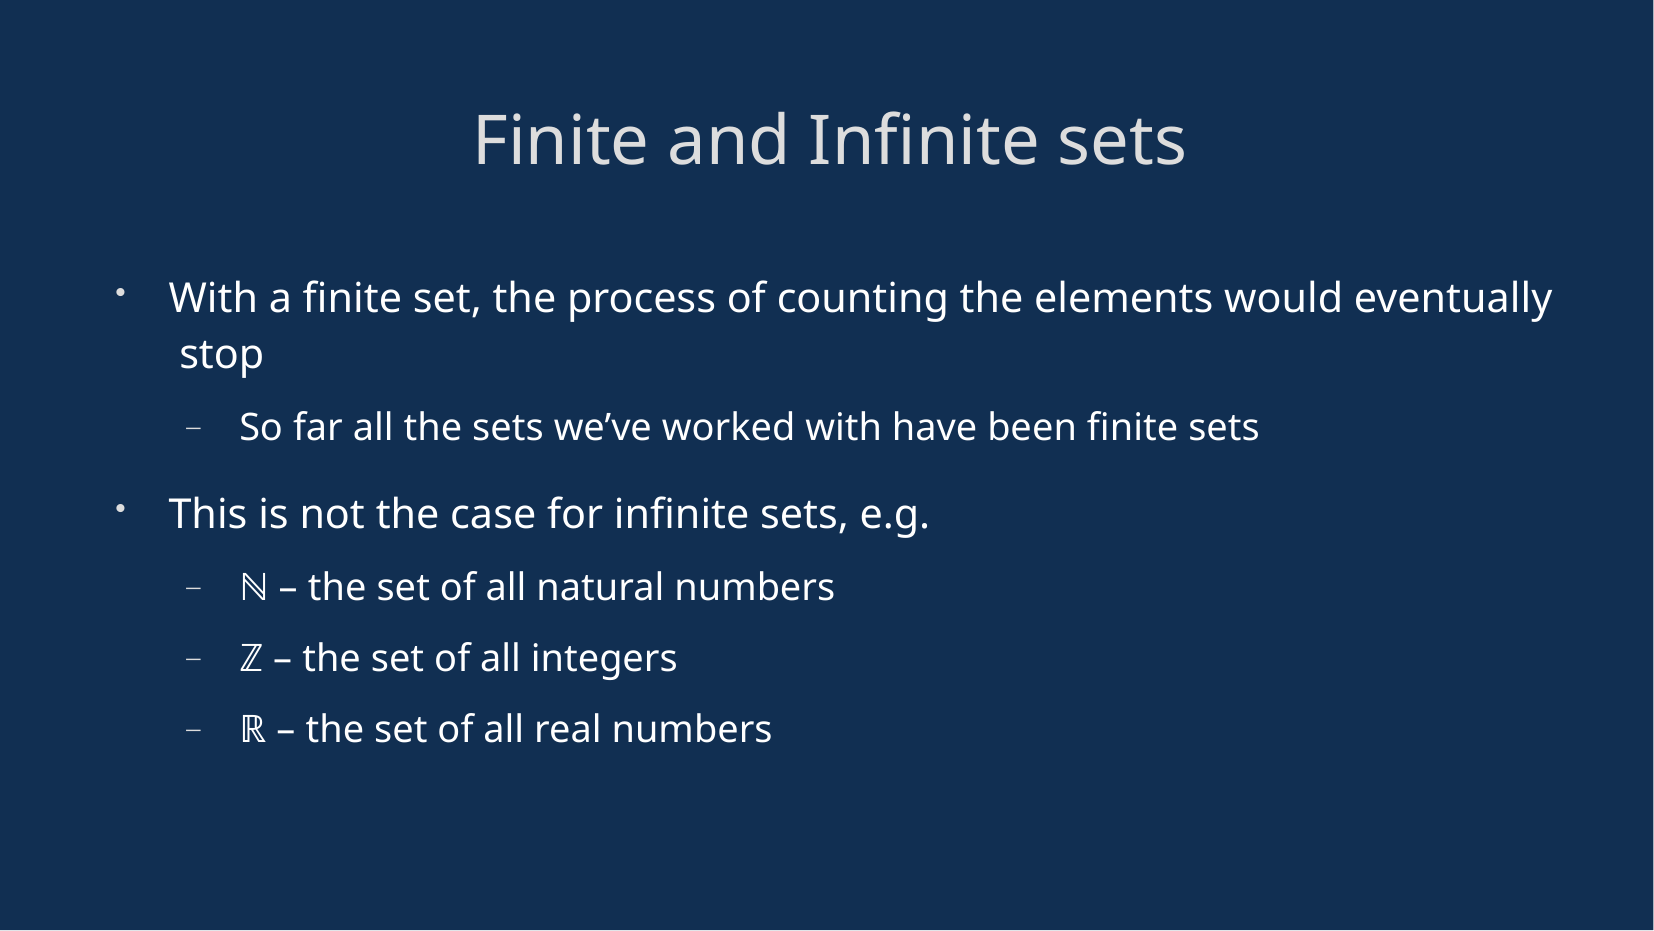

# Finite and Infinite sets
With a finite set, the process of counting the elements would eventually stop
So far all the sets we’ve worked with have been finite sets
This is not the case for infinite sets, e.g.
ℕ – the set of all natural numbers
ℤ – the set of all integers
ℝ – the set of all real numbers